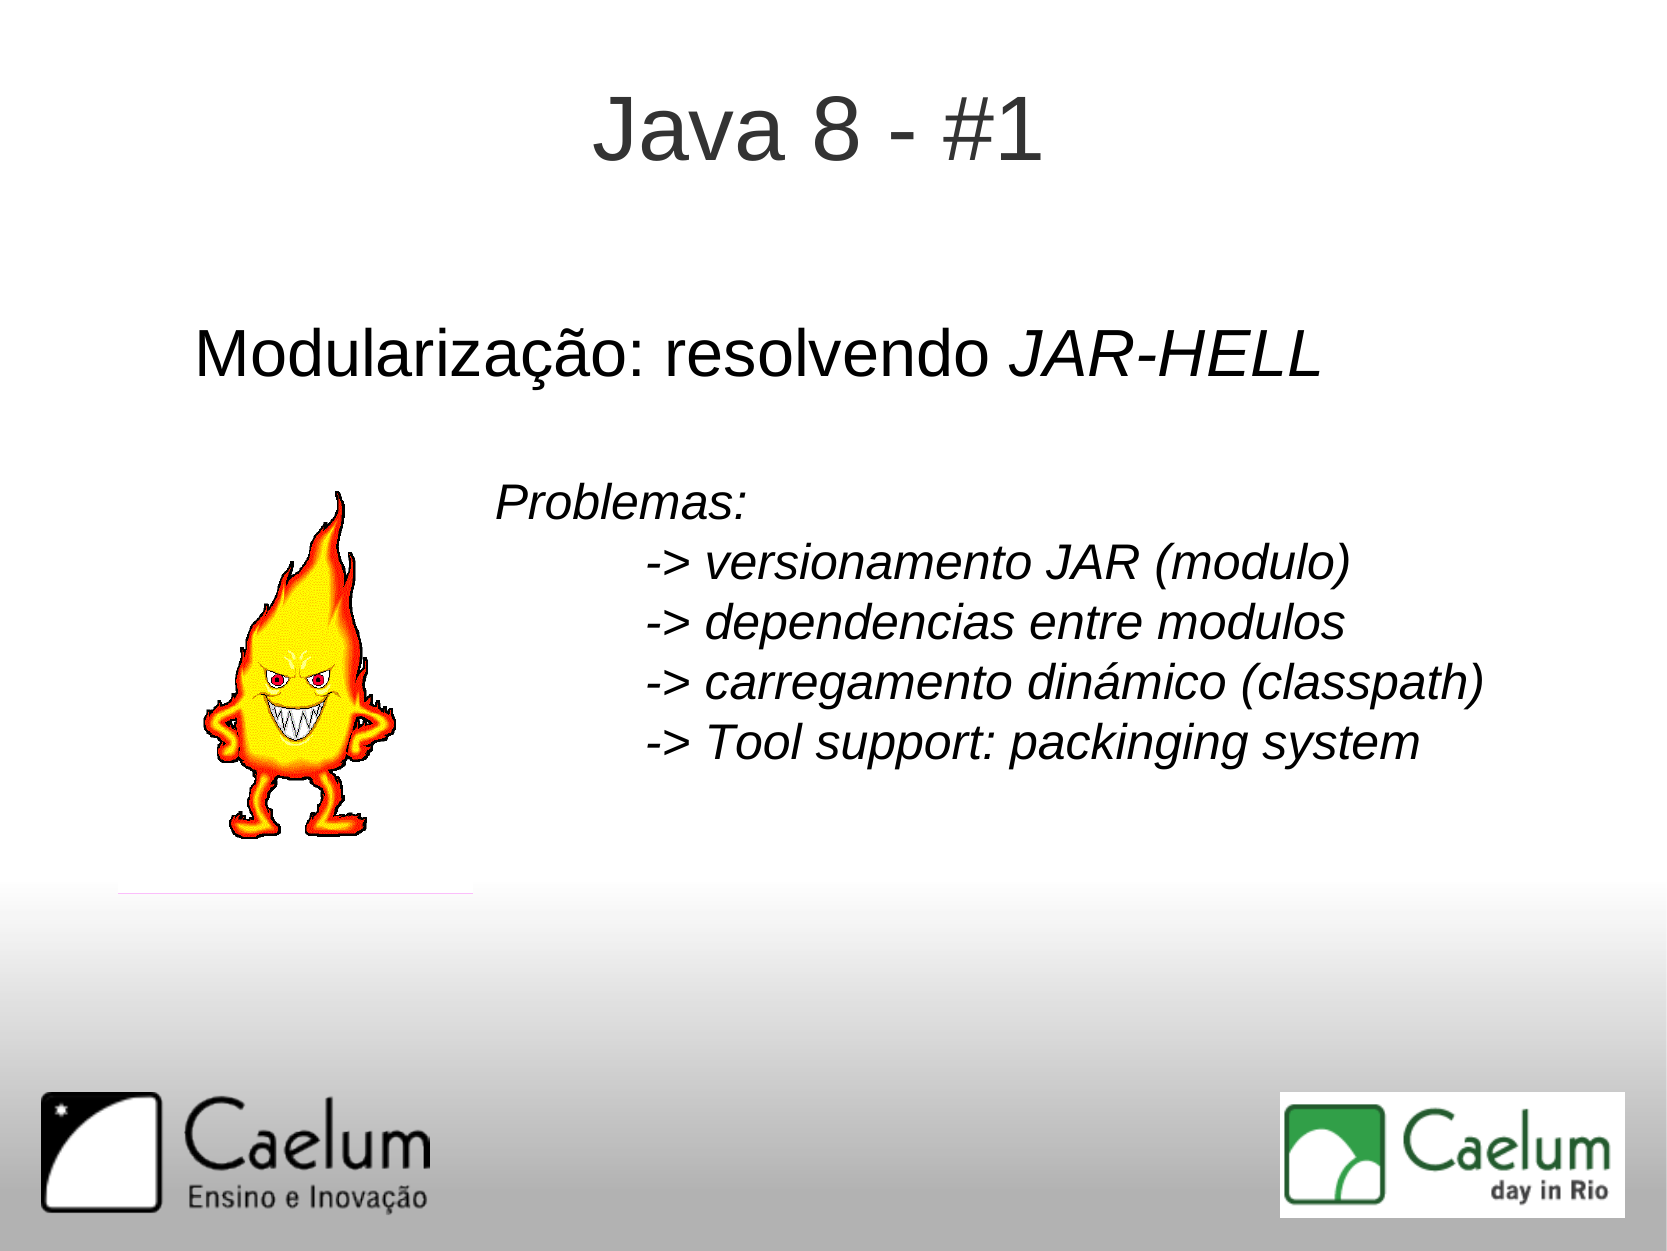

# Java 8 - #1
Modularização: resolvendo JAR-HELL
		Problemas:
			-> versionamento JAR (modulo)
			-> dependencias entre modulos
			-> carregamento dinámico (classpath)
			-> Tool support: packinging system